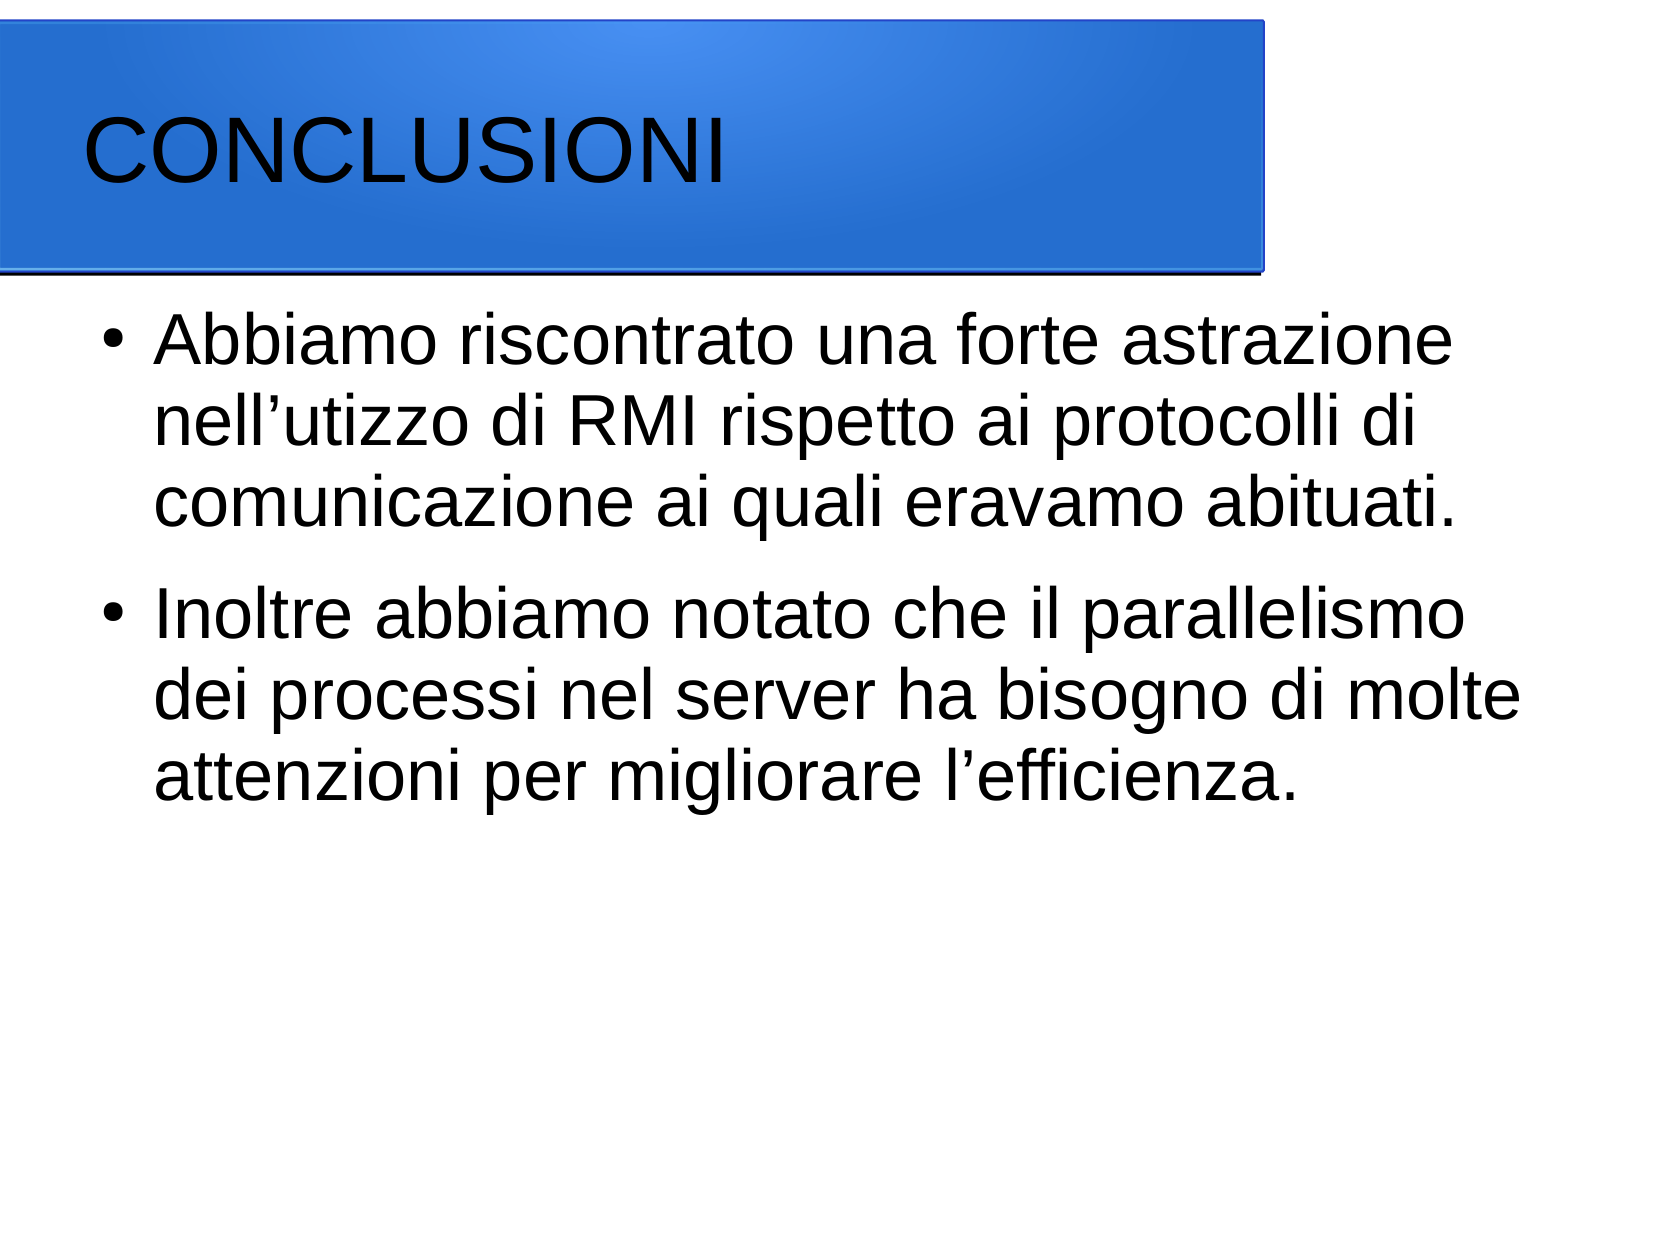

# CONCLUSIONI
Abbiamo riscontrato una forte astrazione nell’utizzo di RMI rispetto ai protocolli di comunicazione ai quali eravamo abituati.
Inoltre abbiamo notato che il parallelismo dei processi nel server ha bisogno di molte attenzioni per migliorare l’efficienza.